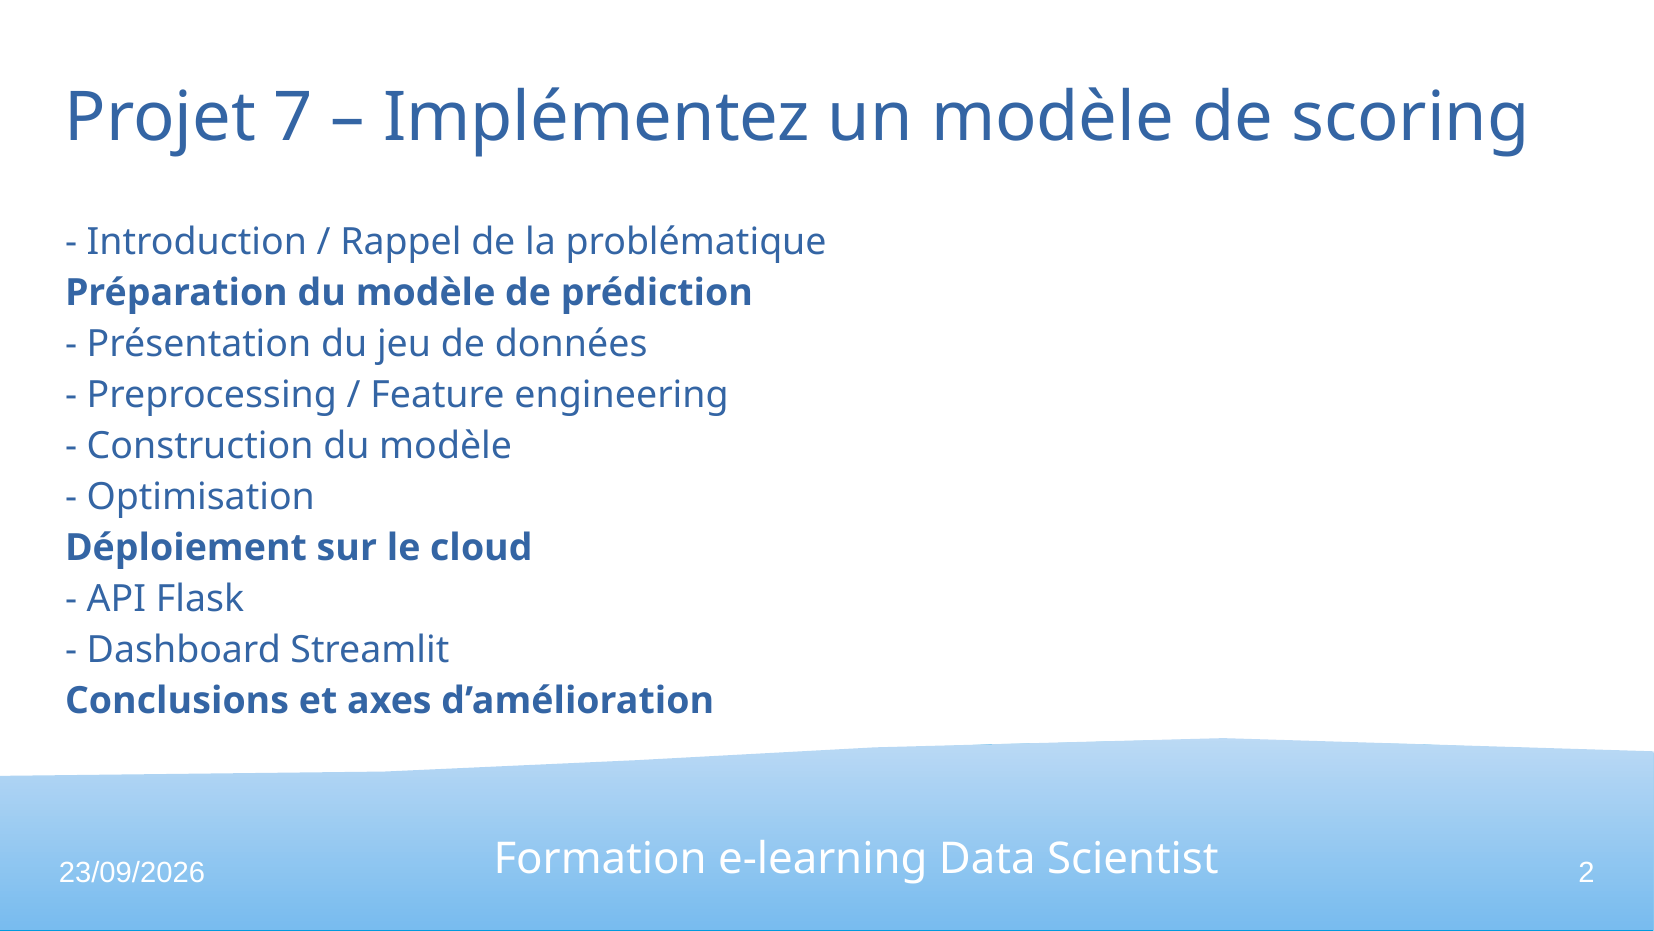

Projet 7 – Implémentez un modèle de scoring
- Introduction / Rappel de la problématique
Préparation du modèle de prédiction
- Présentation du jeu de données
- Preprocessing / Feature engineering
- Construction du modèle
- Optimisation
Déploiement sur le cloud
- API Flask
- Dashboard Streamlit
Conclusions et axes d’amélioration
# Formation e-learning Data Scientist